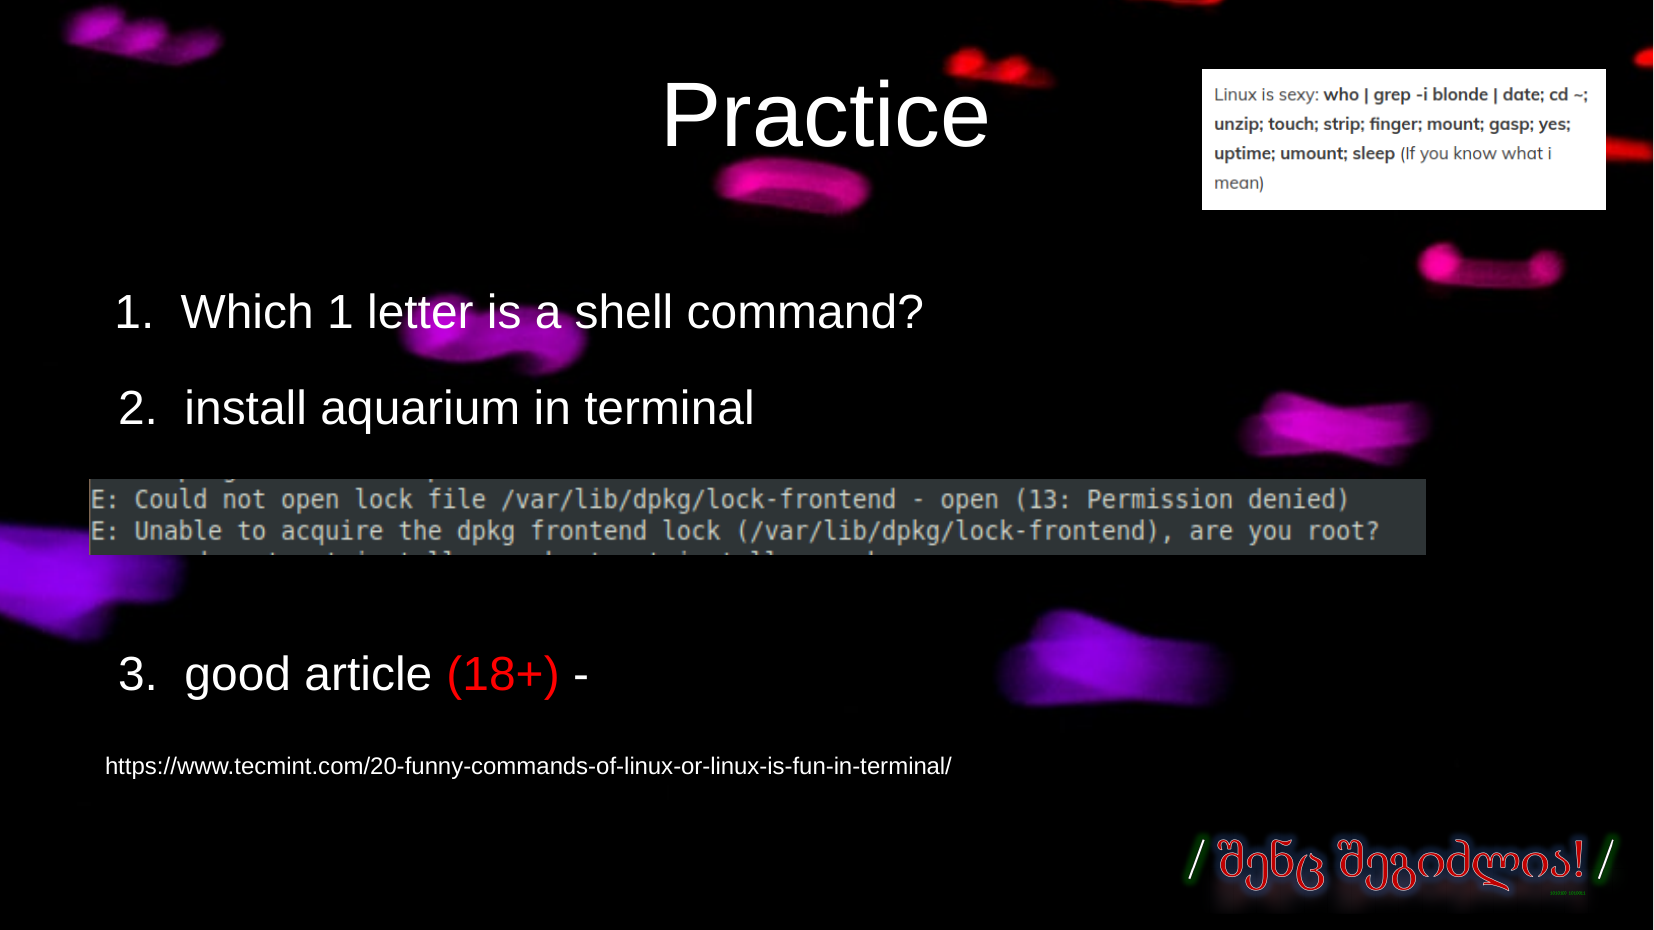

# Practice
 1. Which 1 letter is a shell command?
 2. install aquarium in terminal
 3. good article (18+) -
https://www.tecmint.com/20-funny-commands-of-linux-or-linux-is-fun-in-terminal/